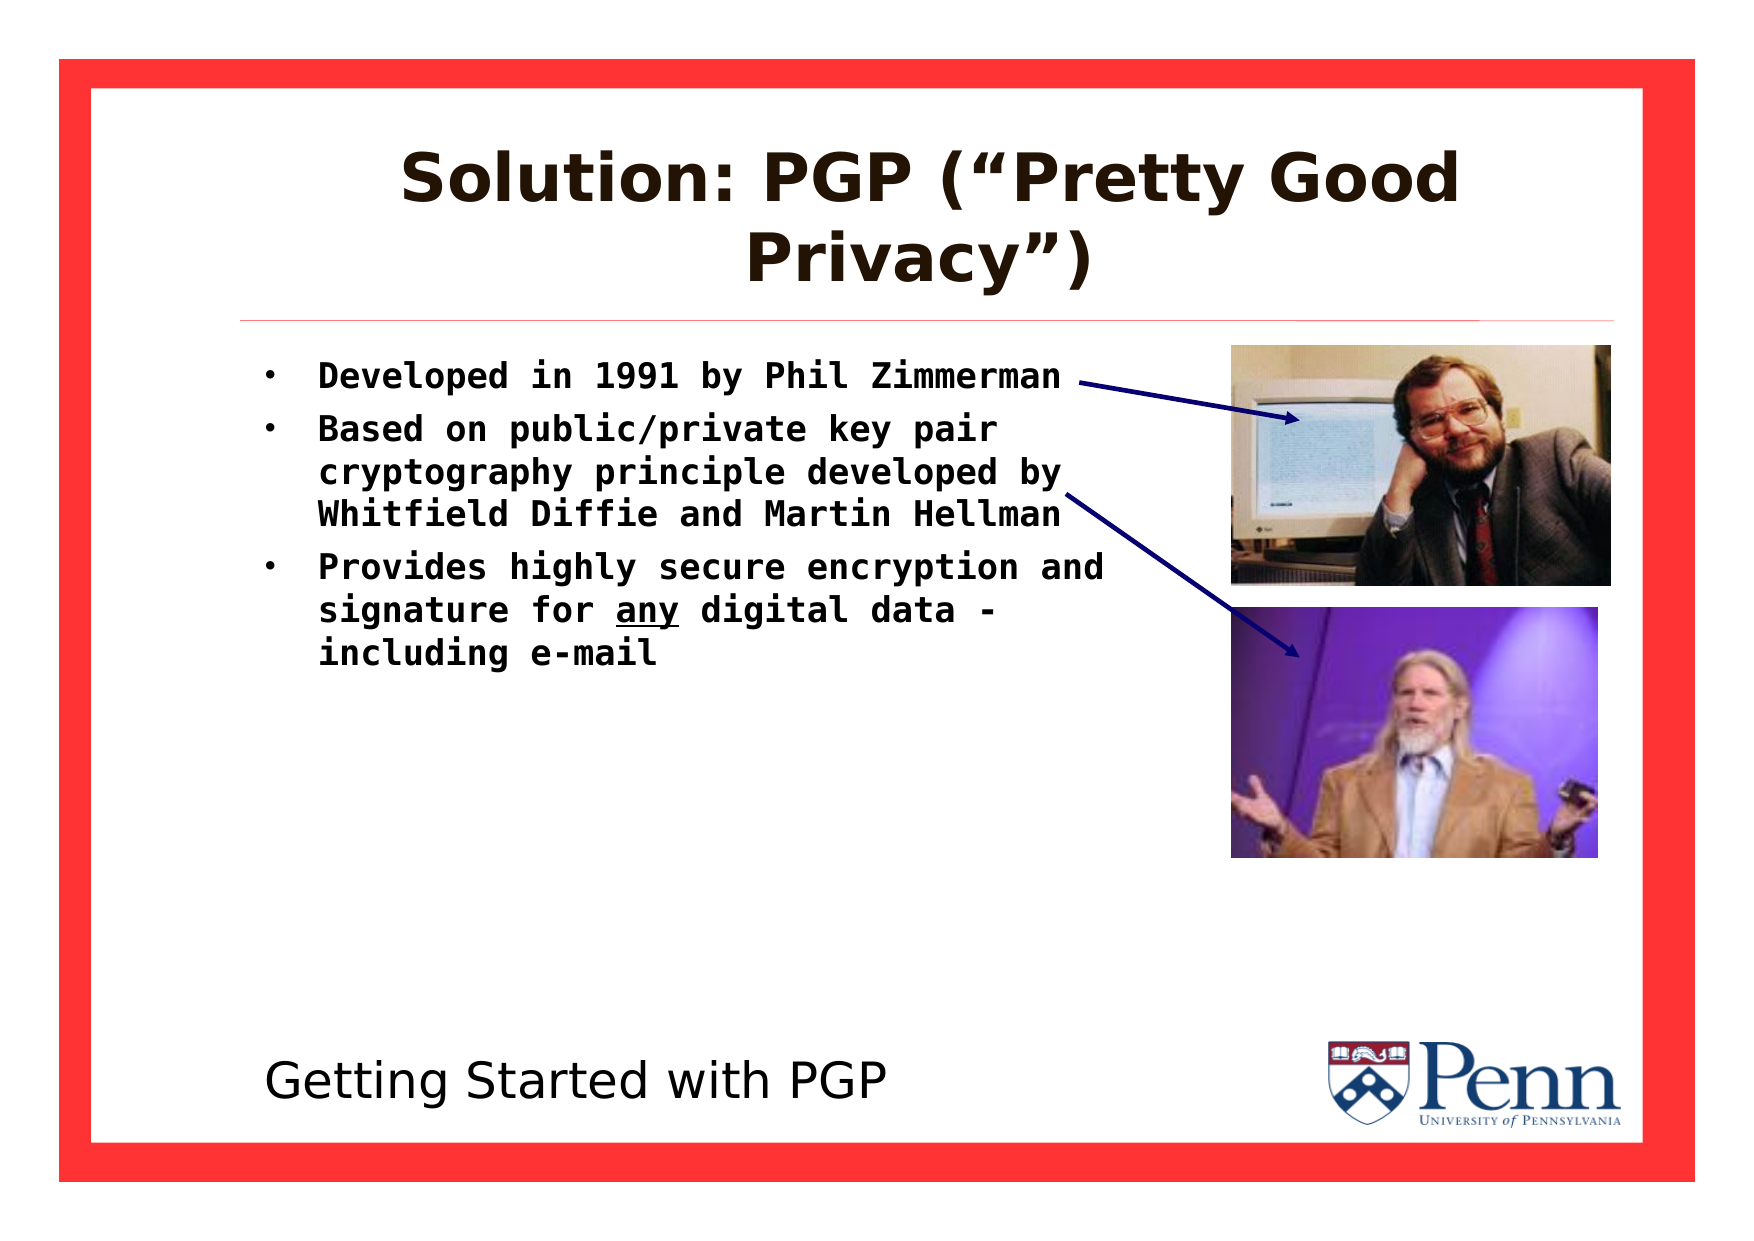

# Solution: PGP (“Pretty Good Privacy”)
Developed in 1991 by Phil Zimmerman
Based on public/private key pair cryptography principle developed by Whitfield Diffie and Martin Hellman
Provides highly secure encryption and signature for any digital data - including e-mail